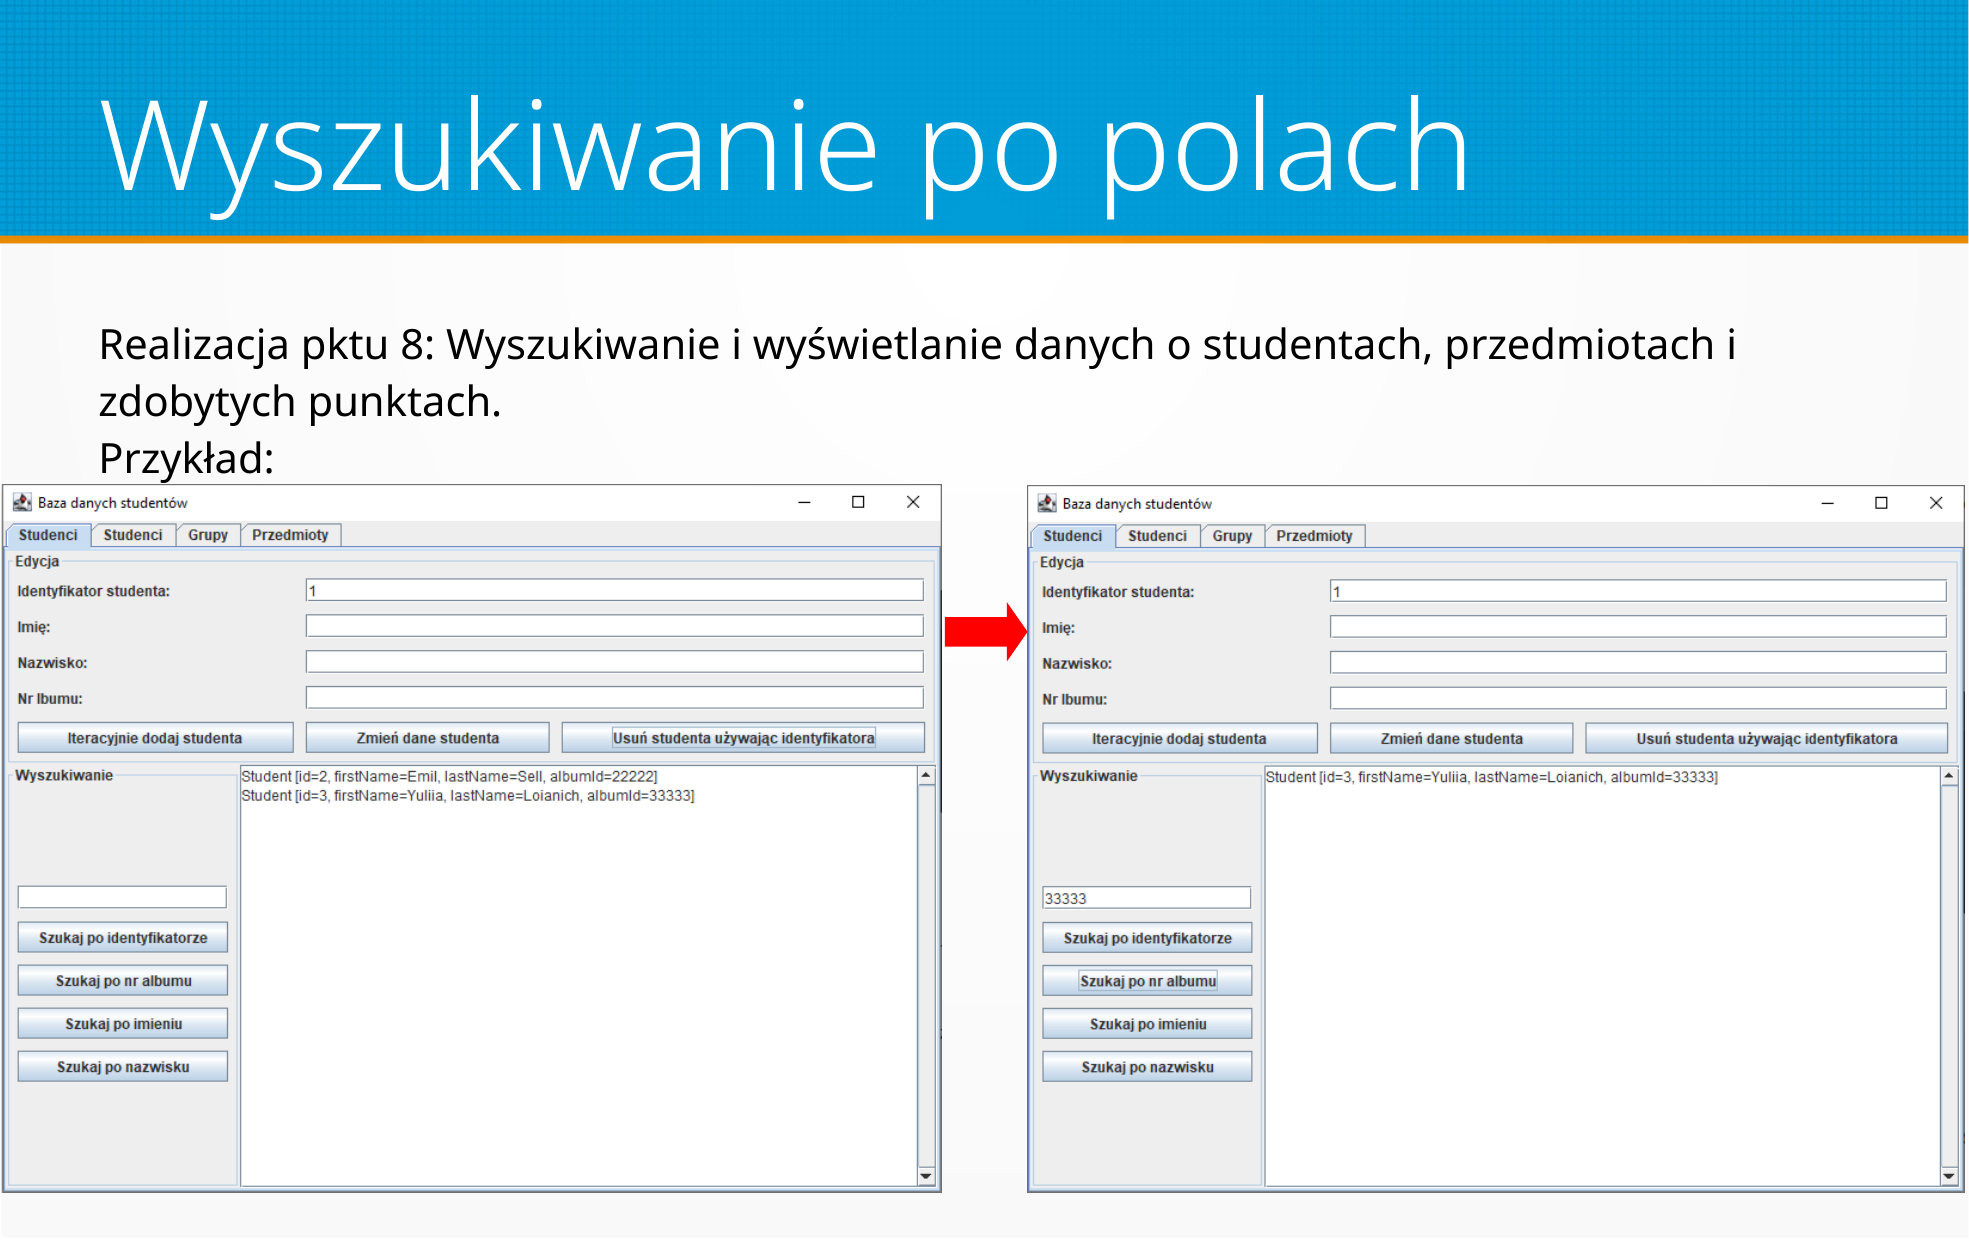

# Wyszukiwanie po polach
Realizacja pktu 8: Wyszukiwanie i wyświetlanie danych o studentach, przedmiotach i zdobytych punktach.
Przykład: